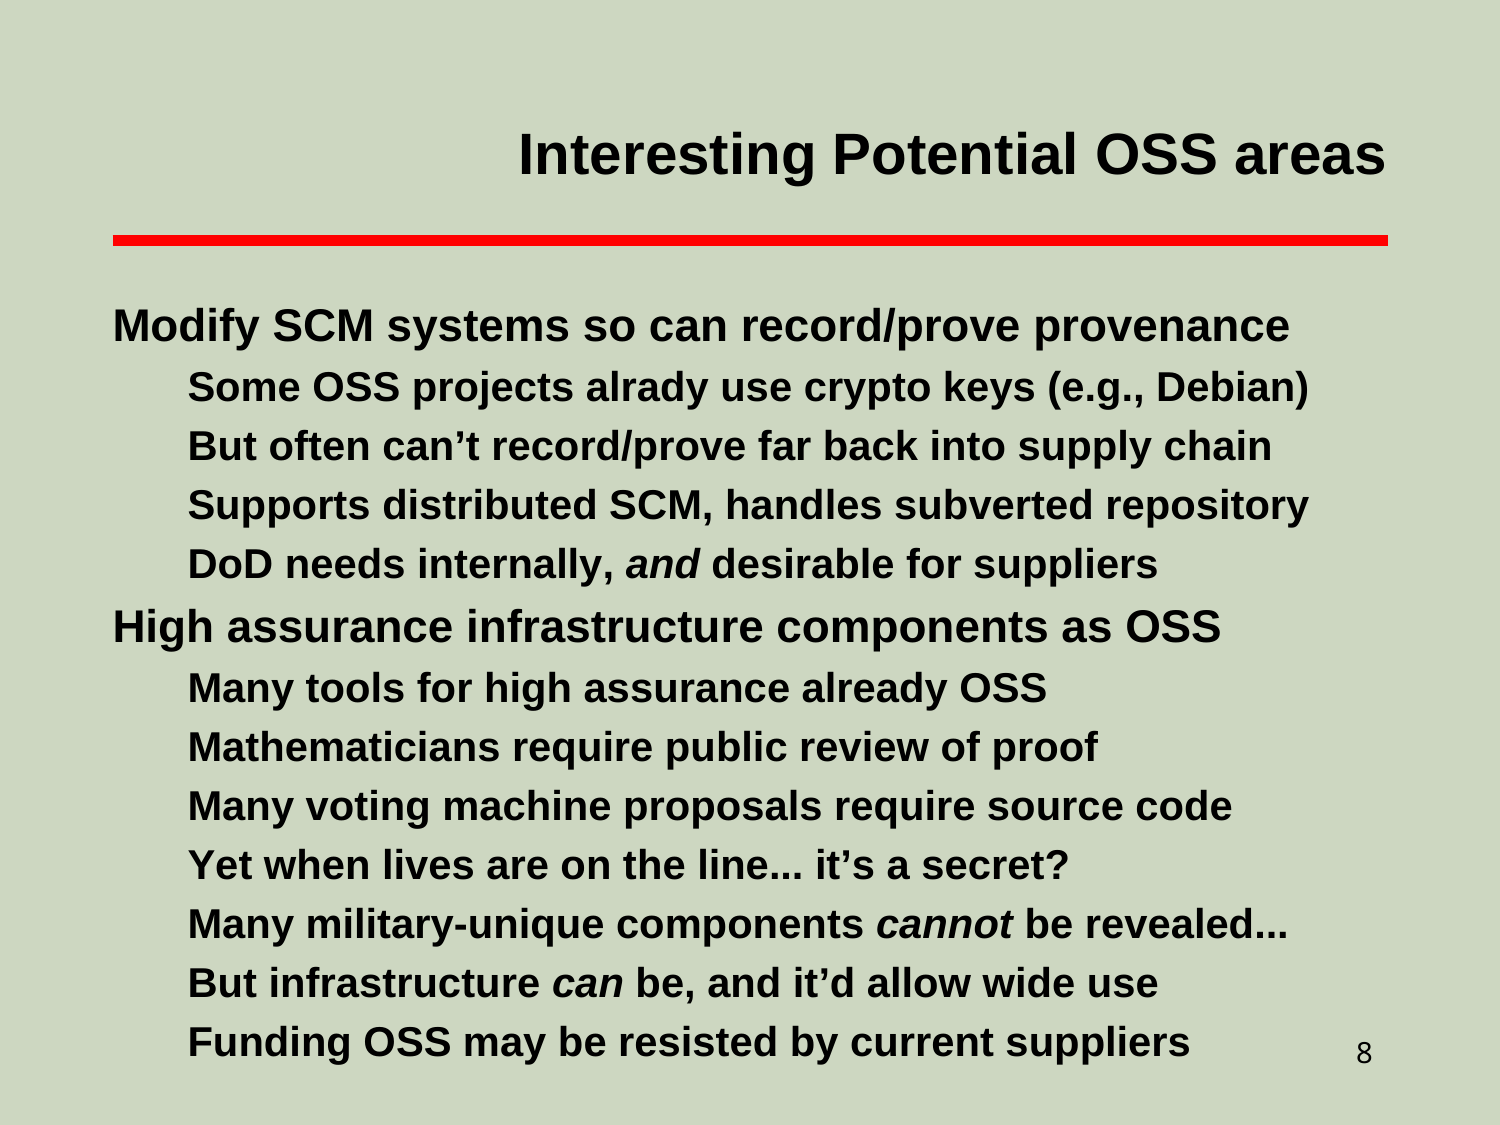

# Interesting Potential OSS areas
Modify SCM systems so can record/prove provenance
Some OSS projects alrady use crypto keys (e.g., Debian)
But often can’t record/prove far back into supply chain
Supports distributed SCM, handles subverted repository
DoD needs internally, and desirable for suppliers
High assurance infrastructure components as OSS
Many tools for high assurance already OSS
Mathematicians require public review of proof
Many voting machine proposals require source code
Yet when lives are on the line... it’s a secret?
Many military-unique components cannot be revealed...
But infrastructure can be, and it’d allow wide use
Funding OSS may be resisted by current suppliers